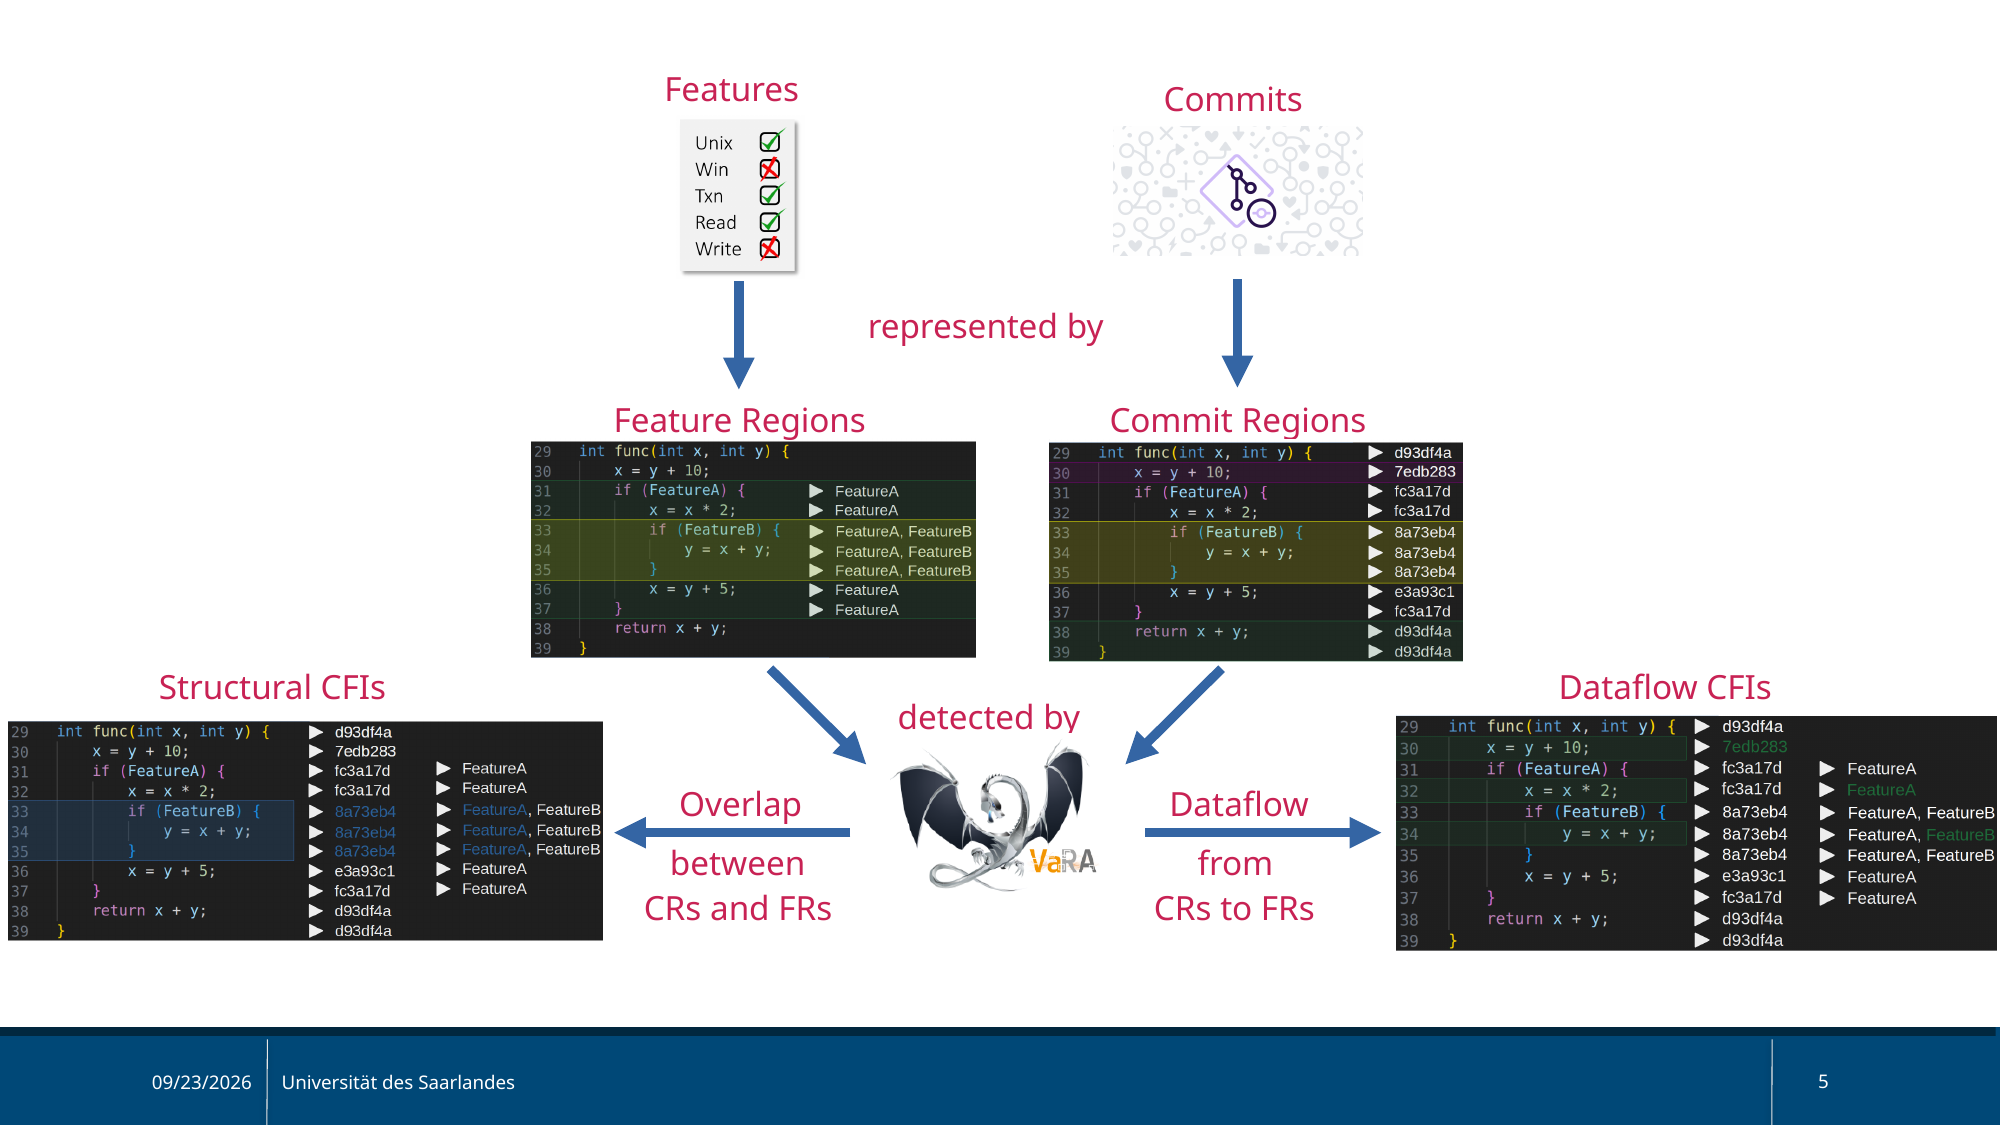

Features
Commits
represented by
Commit Regions
Feature Regions
Dataflow CFIs
Structural CFIs
detected by
Overlap
Dataflow
 between
CRs and FRs
 from
CRs to FRs
Universität des Saarlandes